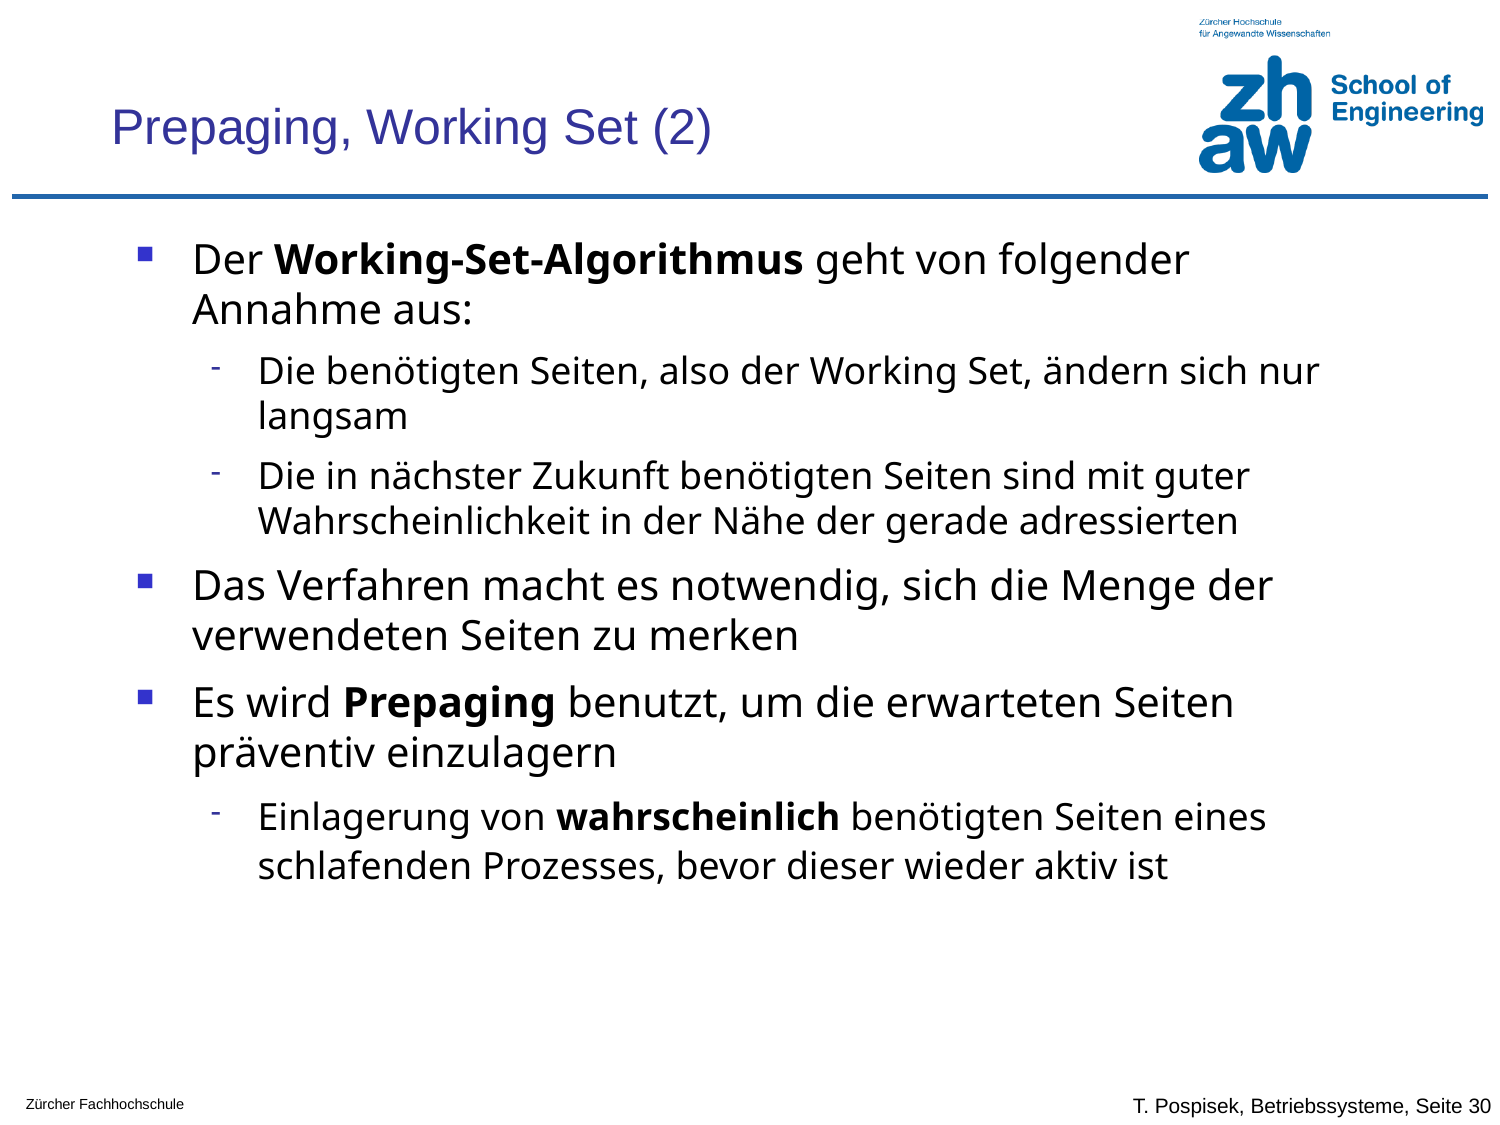

# Prepaging, Working Set (2)
Der Working-Set-Algorithmus geht von folgender Annahme aus:
Die benötigten Seiten, also der Working Set, ändern sich nur langsam
Die in nächster Zukunft benötigten Seiten sind mit guter Wahrscheinlichkeit in der Nähe der gerade adressierten
Das Verfahren macht es notwendig, sich die Menge der verwendeten Seiten zu merken
Es wird Prepaging benutzt, um die erwarteten Seiten präventiv einzulagern
Einlagerung von wahrscheinlich benötigten Seiten eines schlafenden Prozesses, bevor dieser wieder aktiv ist